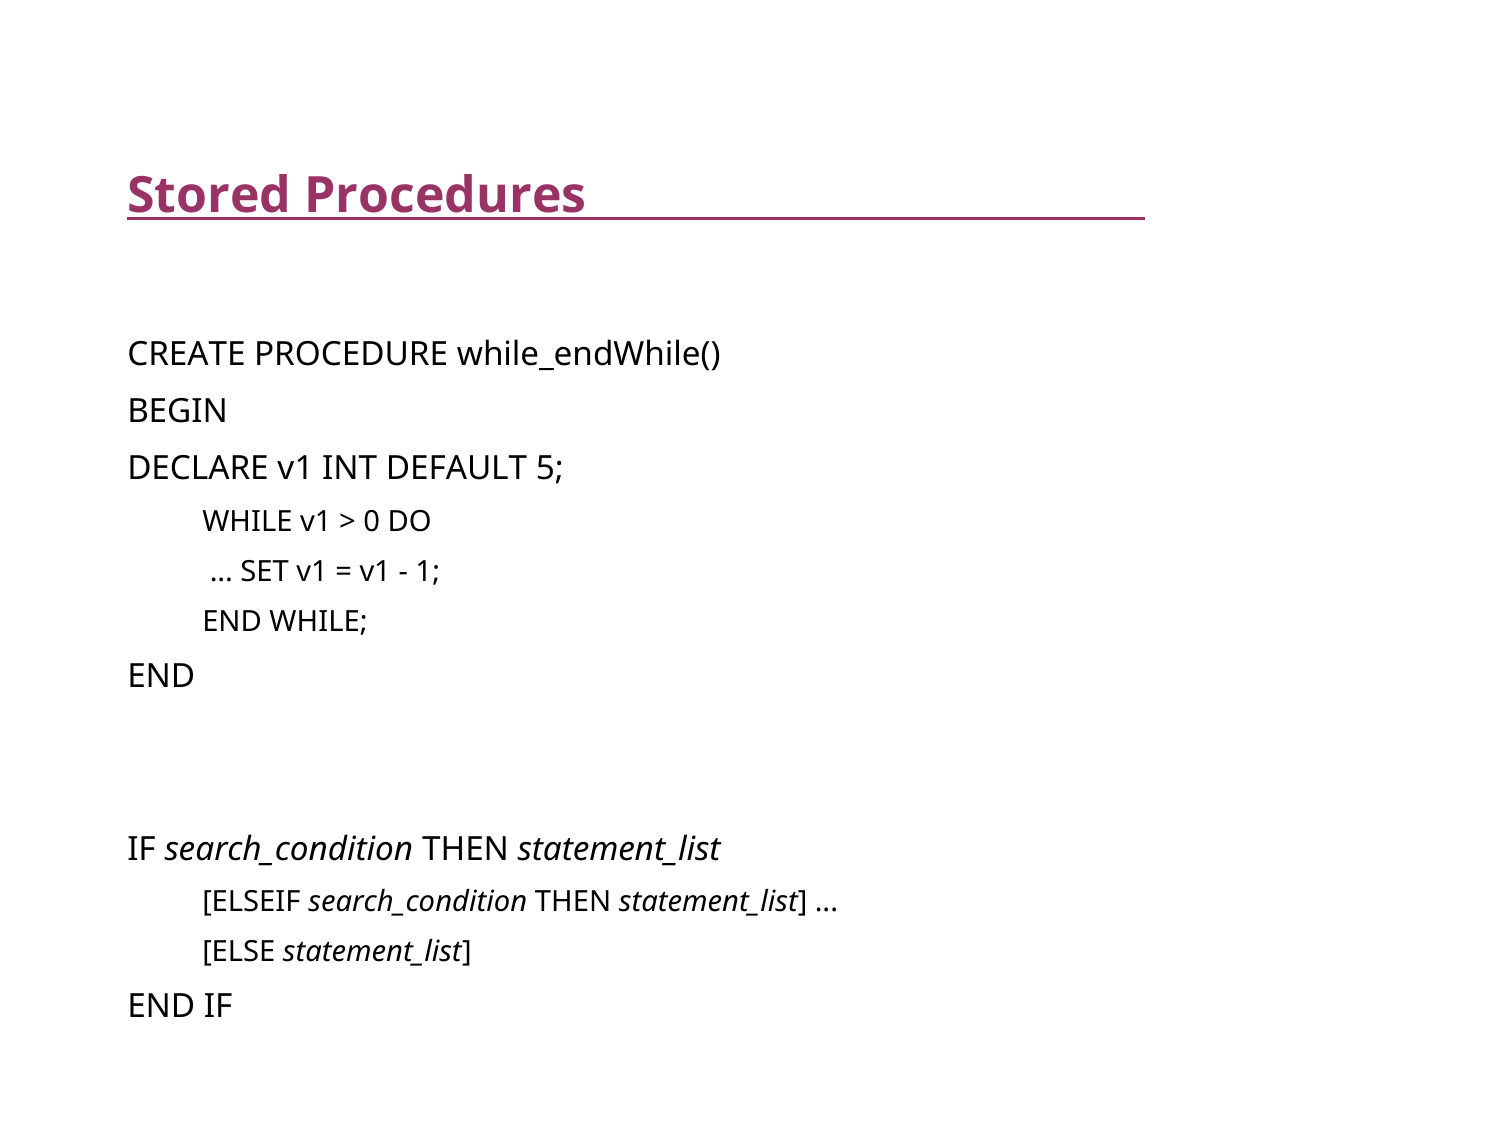

# Stored Procedures
CREATE PROCEDURE while_endWhile()
BEGIN
DECLARE v1 INT DEFAULT 5;
WHILE v1 > 0 DO
 ... SET v1 = v1 - 1;
END WHILE;
END
IF search_condition THEN statement_list
[ELSEIF search_condition THEN statement_list] ...
[ELSE statement_list]
END IF